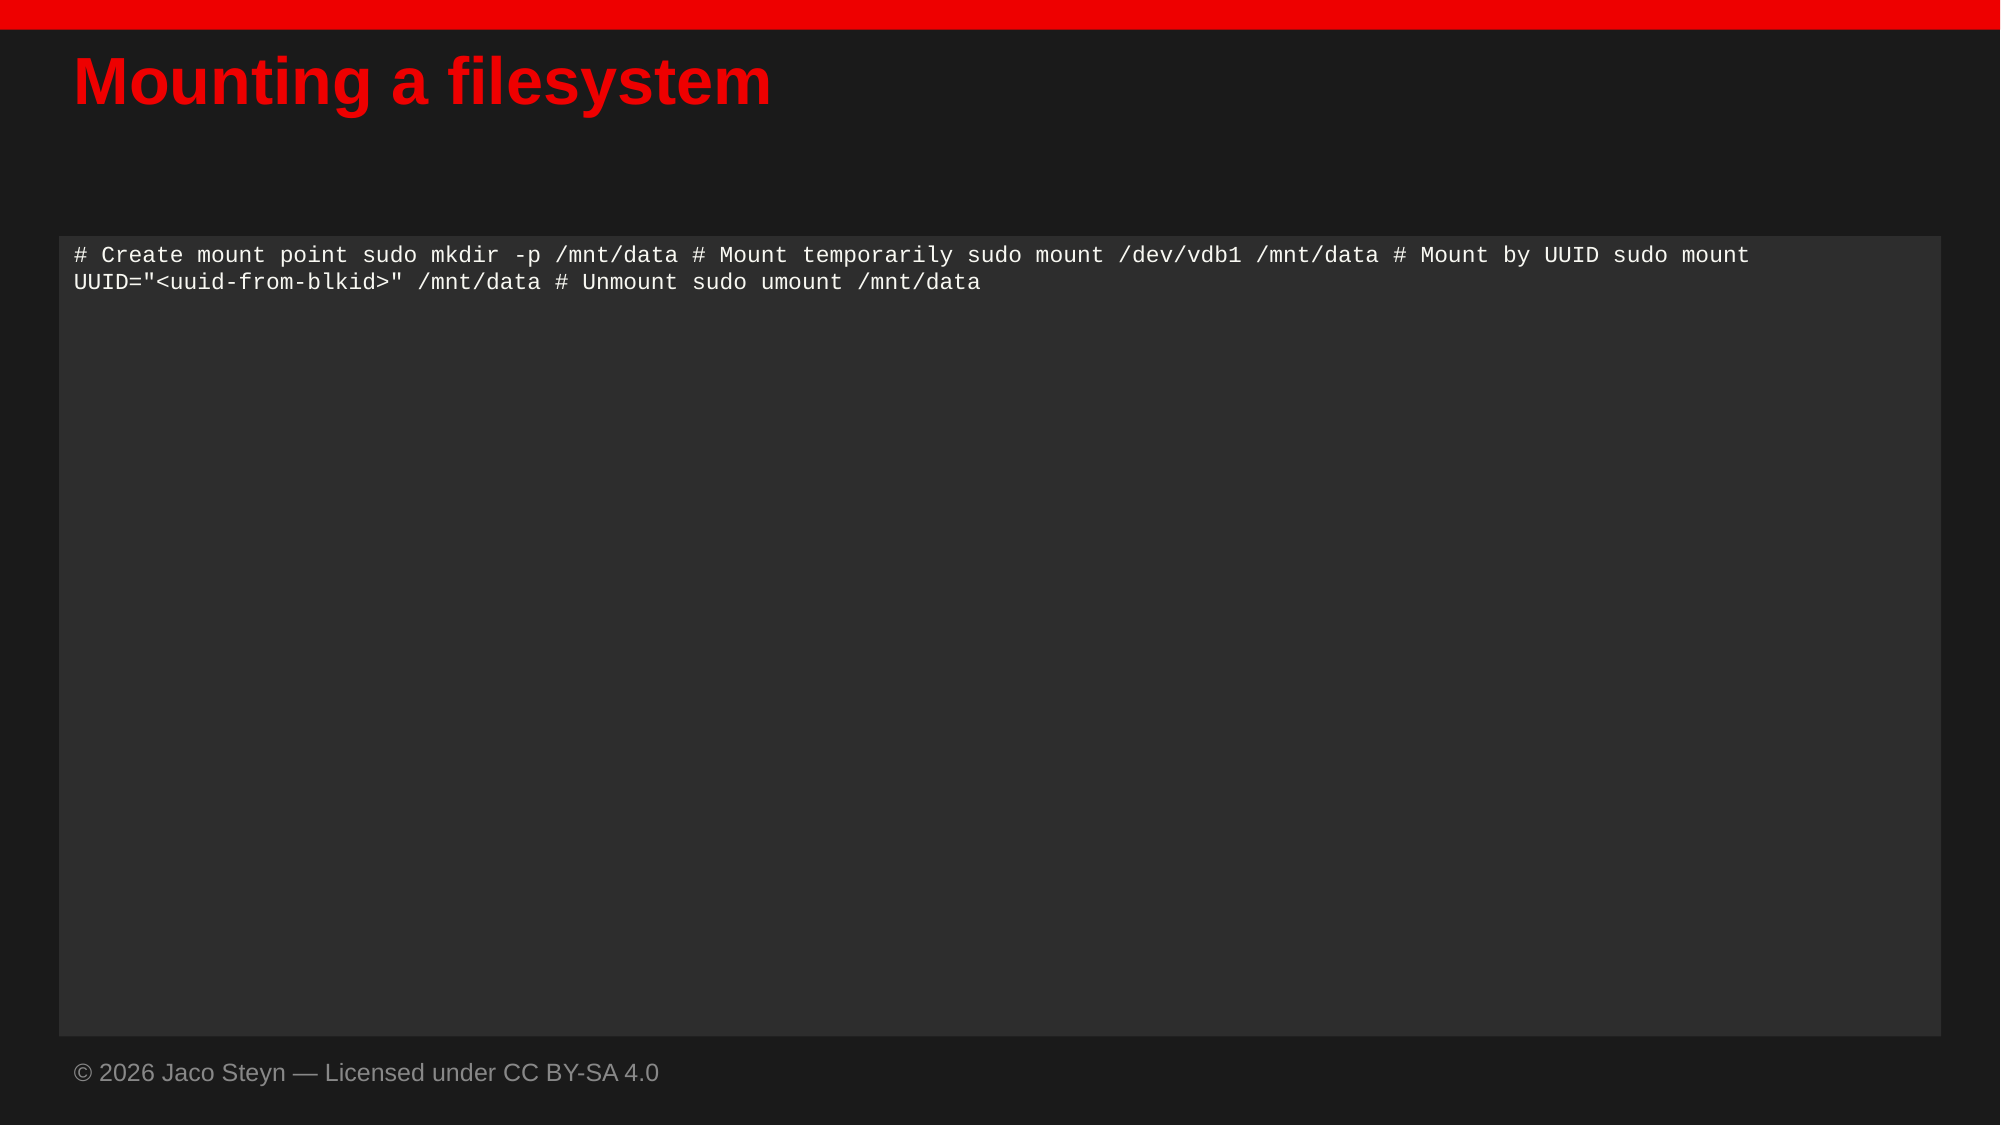

Mounting a filesystem
# Create mount point sudo mkdir -p /mnt/data # Mount temporarily sudo mount /dev/vdb1 /mnt/data # Mount by UUID sudo mount UUID="<uuid-from-blkid>" /mnt/data # Unmount sudo umount /mnt/data
© 2026 Jaco Steyn — Licensed under CC BY-SA 4.0